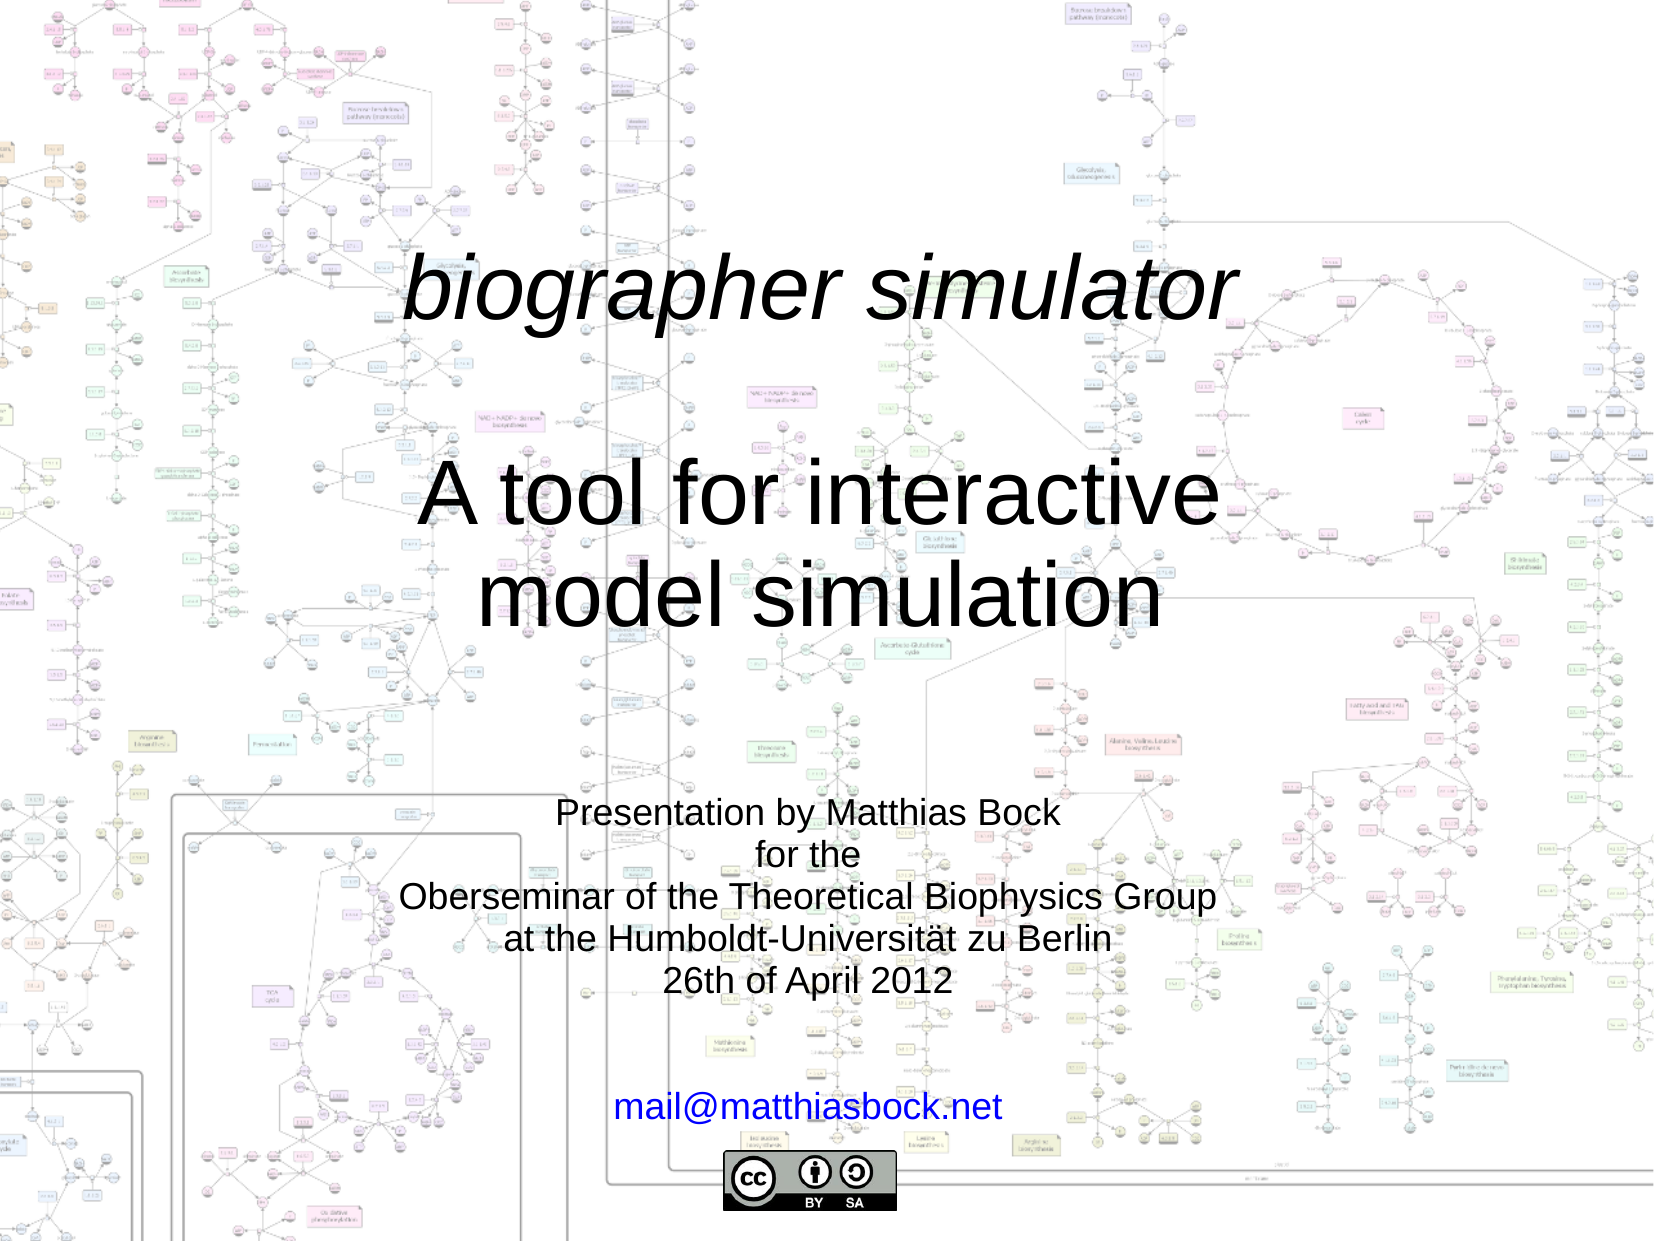

# biographer simulator A tool for interactive model simulation
Presentation by Matthias Bock
for the
Oberseminar of the Theoretical Biophysics Group
at the Humboldt-Universität zu Berlin
26th of April 2012
mail@matthiasbock.net